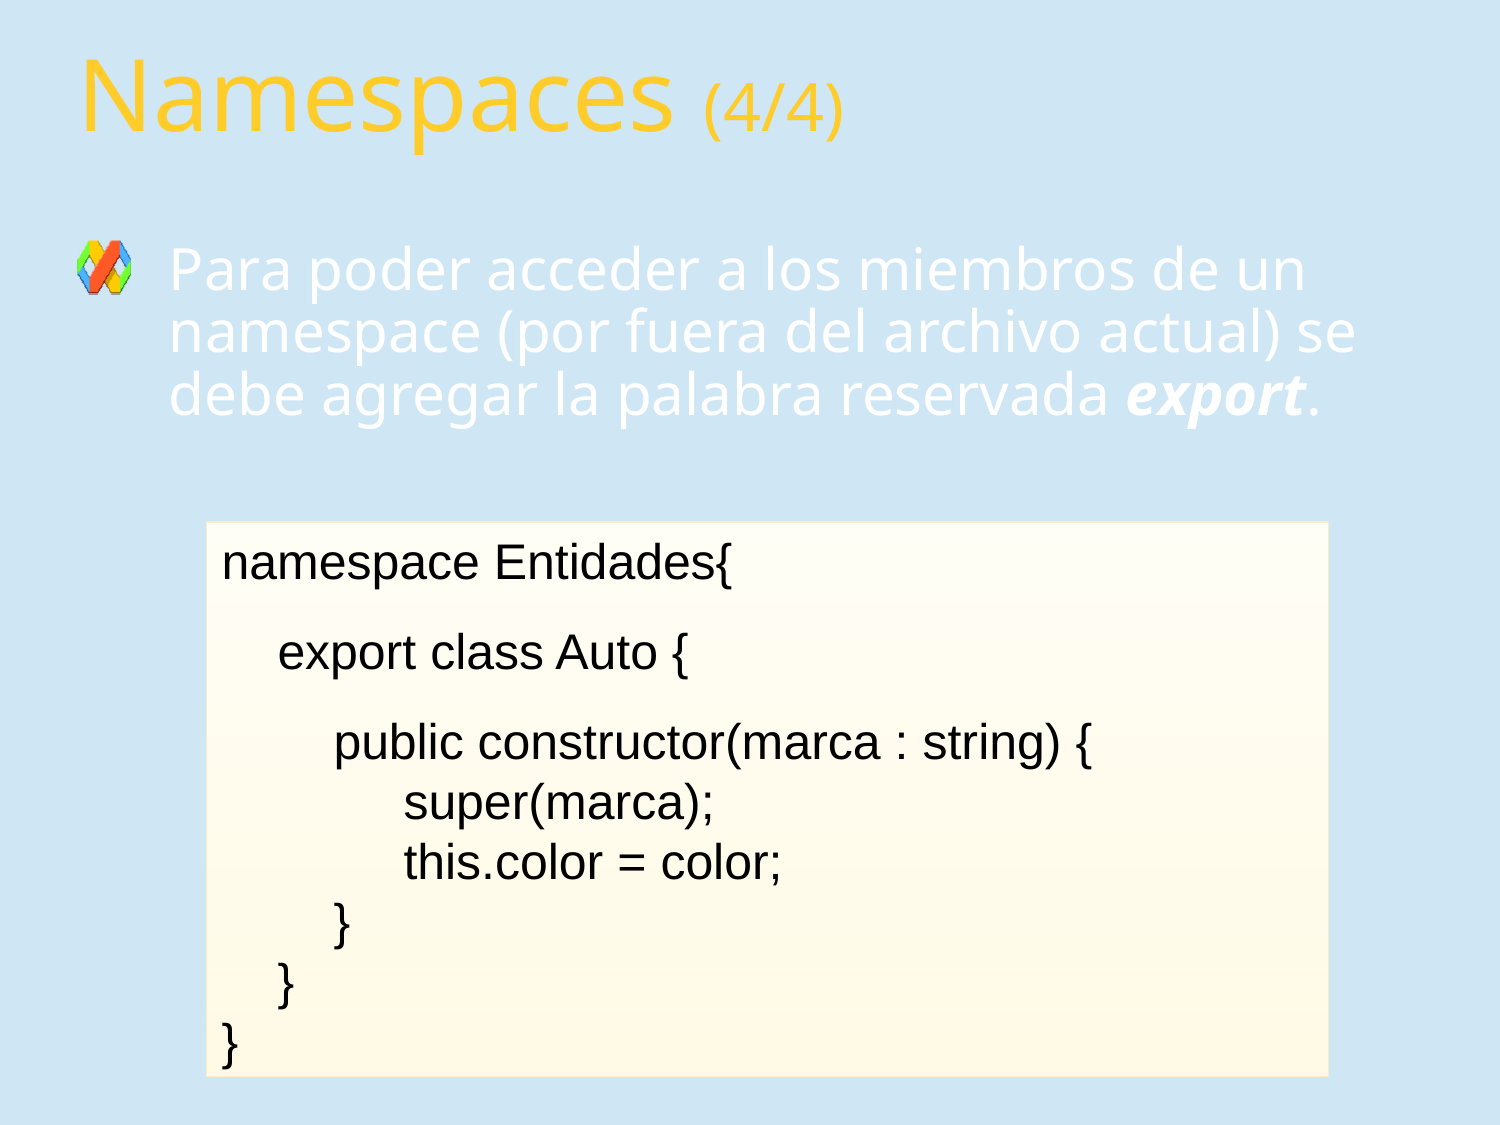

# Namespaces (4/4)
Para poder acceder a los miembros de un namespace (por fuera del archivo actual) se debe agregar la palabra reservada export.
namespace Entidades{
 export class Auto {
 public constructor(marca : string) {
 super(marca);
 this.color = color;
 }
 }
}